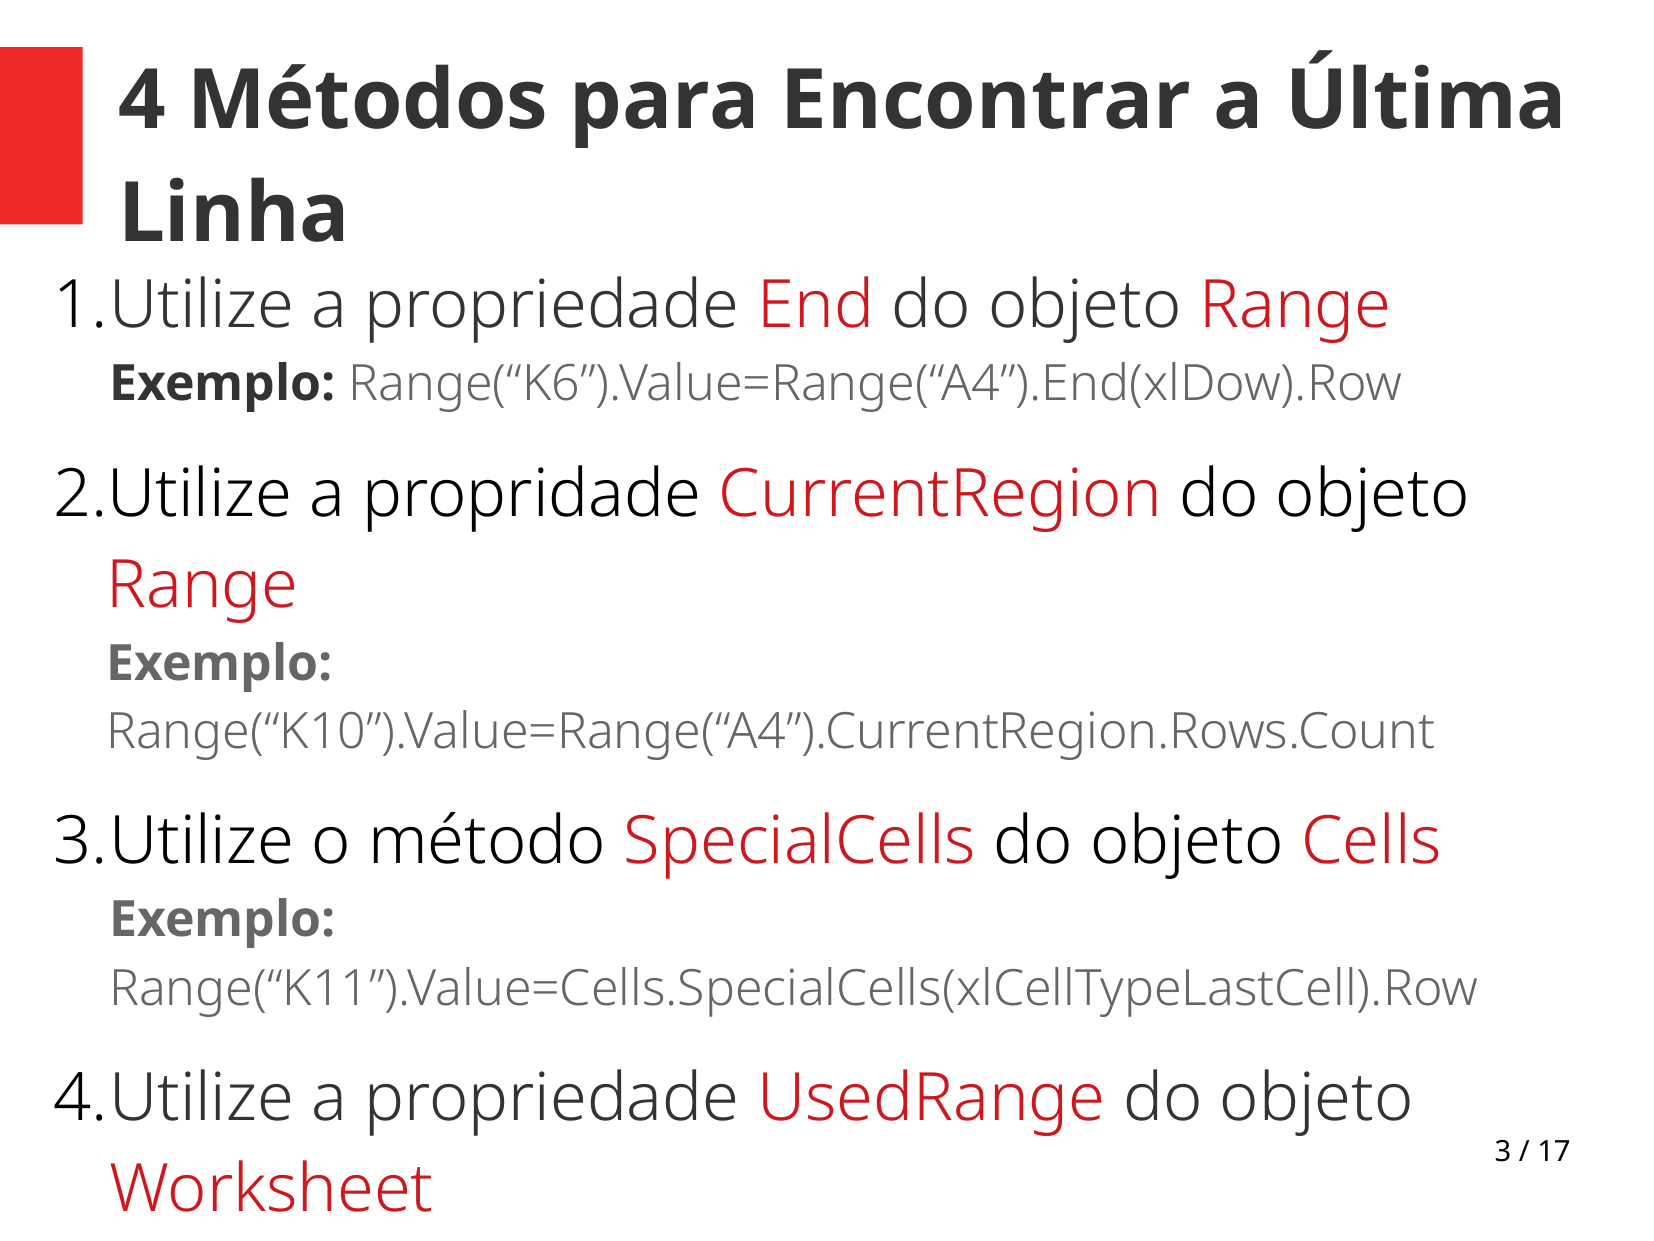

# 4 Métodos para Encontrar a Última Linha
Utilize a propriedade End do objeto Range
Exemplo: Range(“K6”).Value=Range(“A4”).End(xlDow).Row
Utilize a propridade CurrentRegion do objeto Range
Exemplo: Range(“K10”).Value=Range(“A4”).CurrentRegion.Rows.Count
Utilize o método SpecialCells do objeto Cells
Exemplo: Range(“K11”).Value=Cells.SpecialCells(xlCellTypeLastCell).Row
Utilize a propriedade UsedRange do objeto Worksheet
Exemplo: Range(“K12”).Value=Application.ActiveSheet.UseRange.Rows.Count
3